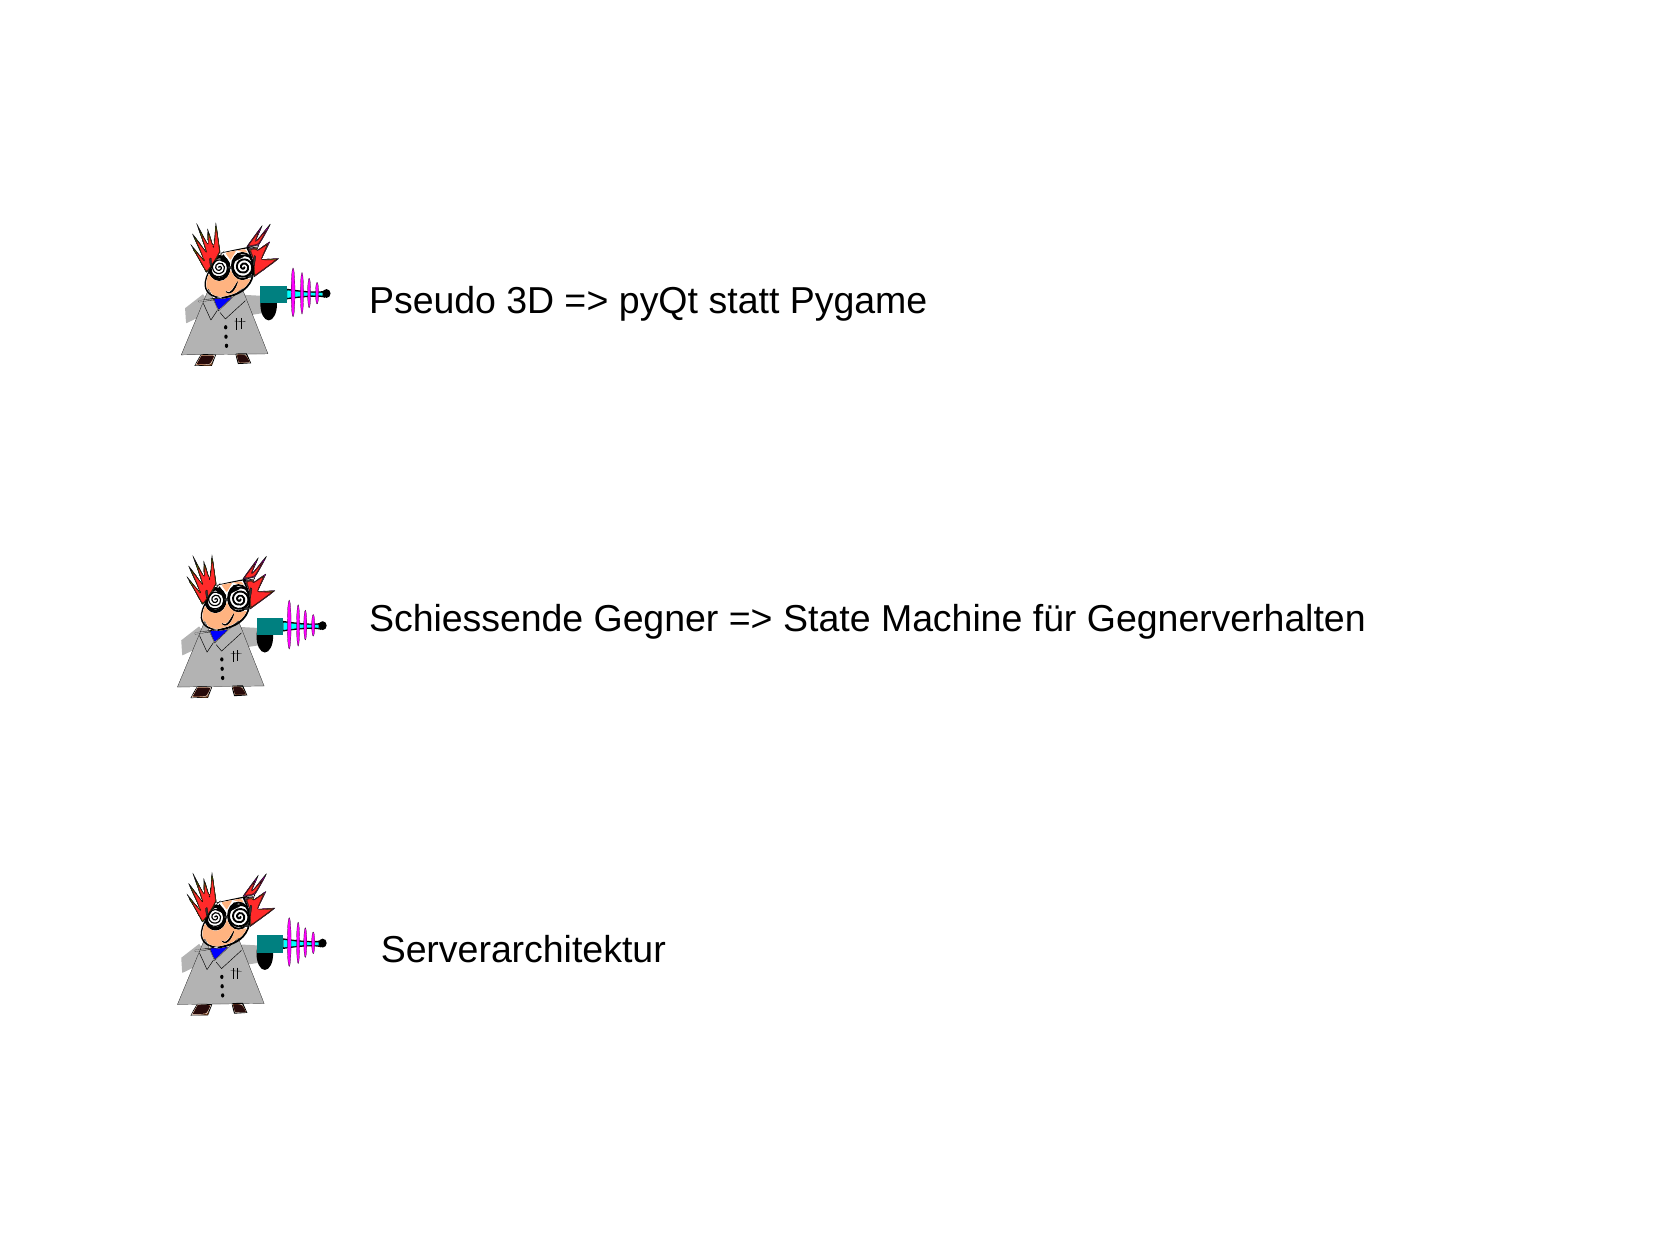

Pseudo 3D => pyQt statt Pygame
Schiessende Gegner => State Machine für Gegnerverhalten
Serverarchitektur